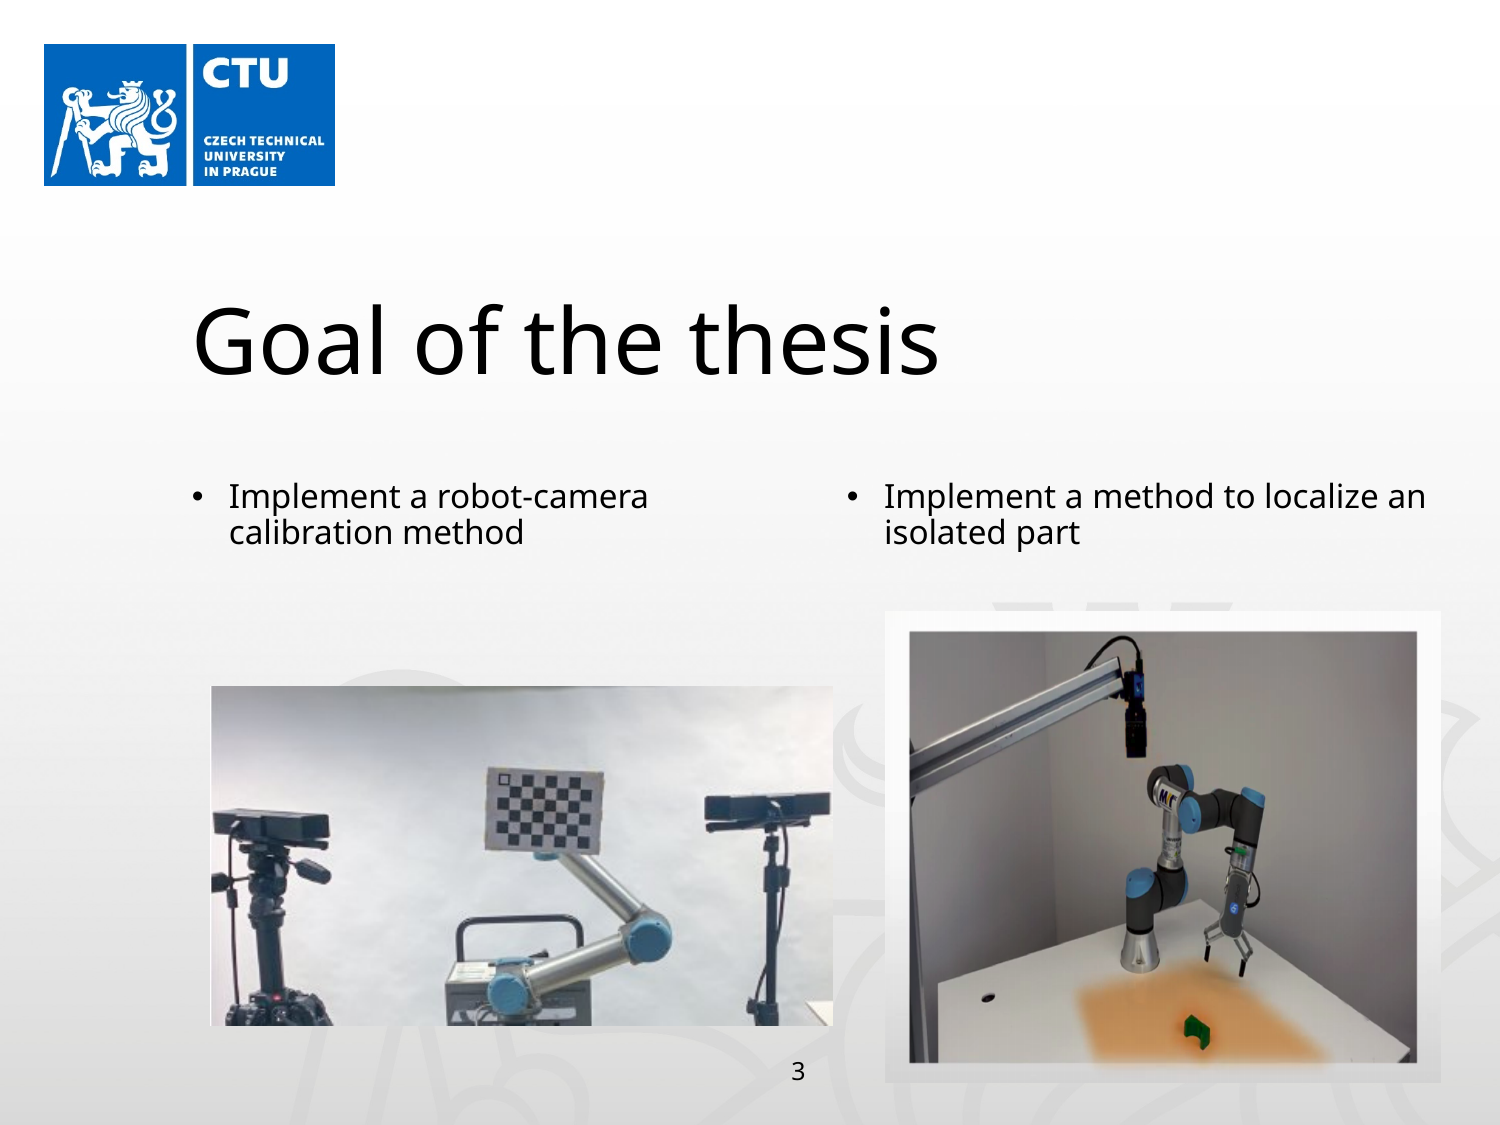

# Goal of the thesis
Implement a robot-camera calibration method
Implement a method to localize an isolated part
3